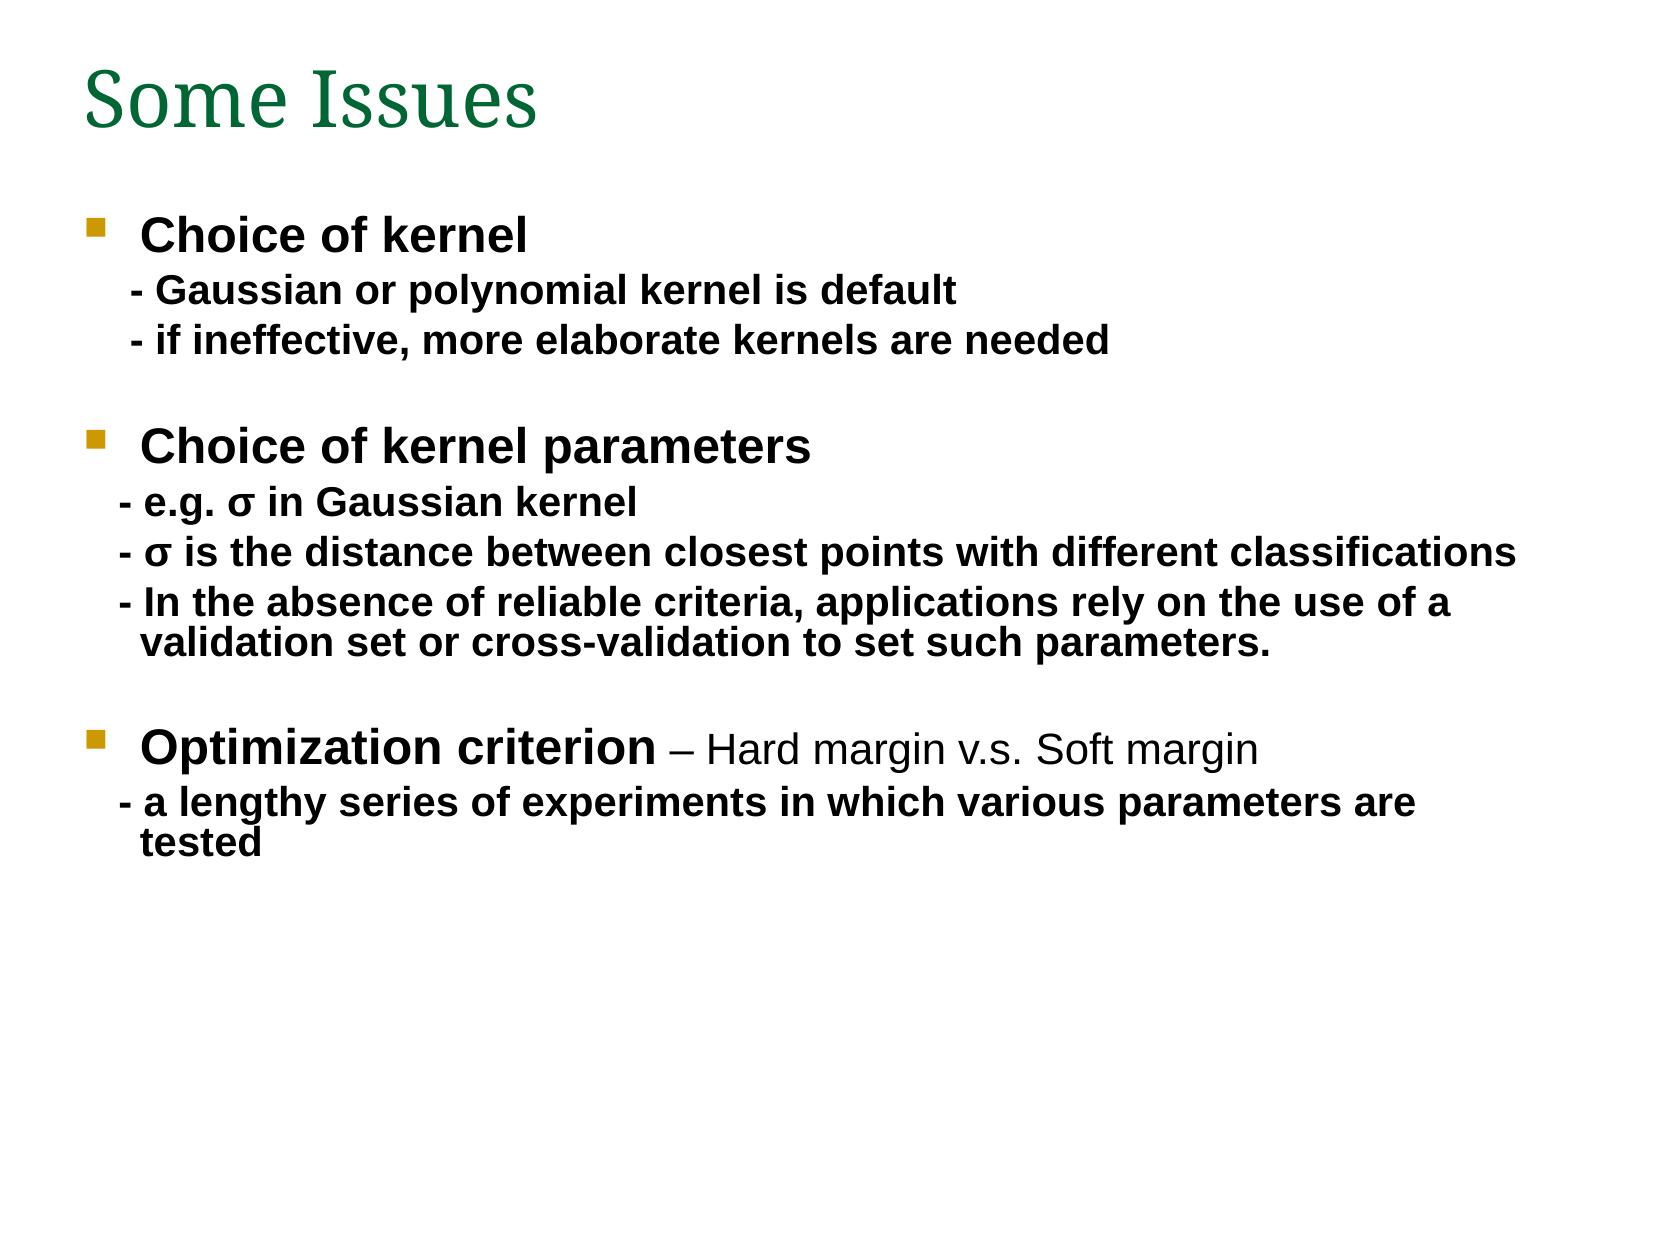

Some Issues
Choice of kernel
 - Gaussian or polynomial kernel is default
 - if ineffective, more elaborate kernels are needed
Choice of kernel parameters
 - e.g. σ in Gaussian kernel
 - σ is the distance between closest points with different classifications
 - In the absence of reliable criteria, applications rely on the use of a validation set or cross-validation to set such parameters.
Optimization criterion – Hard margin v.s. Soft margin
 - a lengthy series of experiments in which various parameters are tested